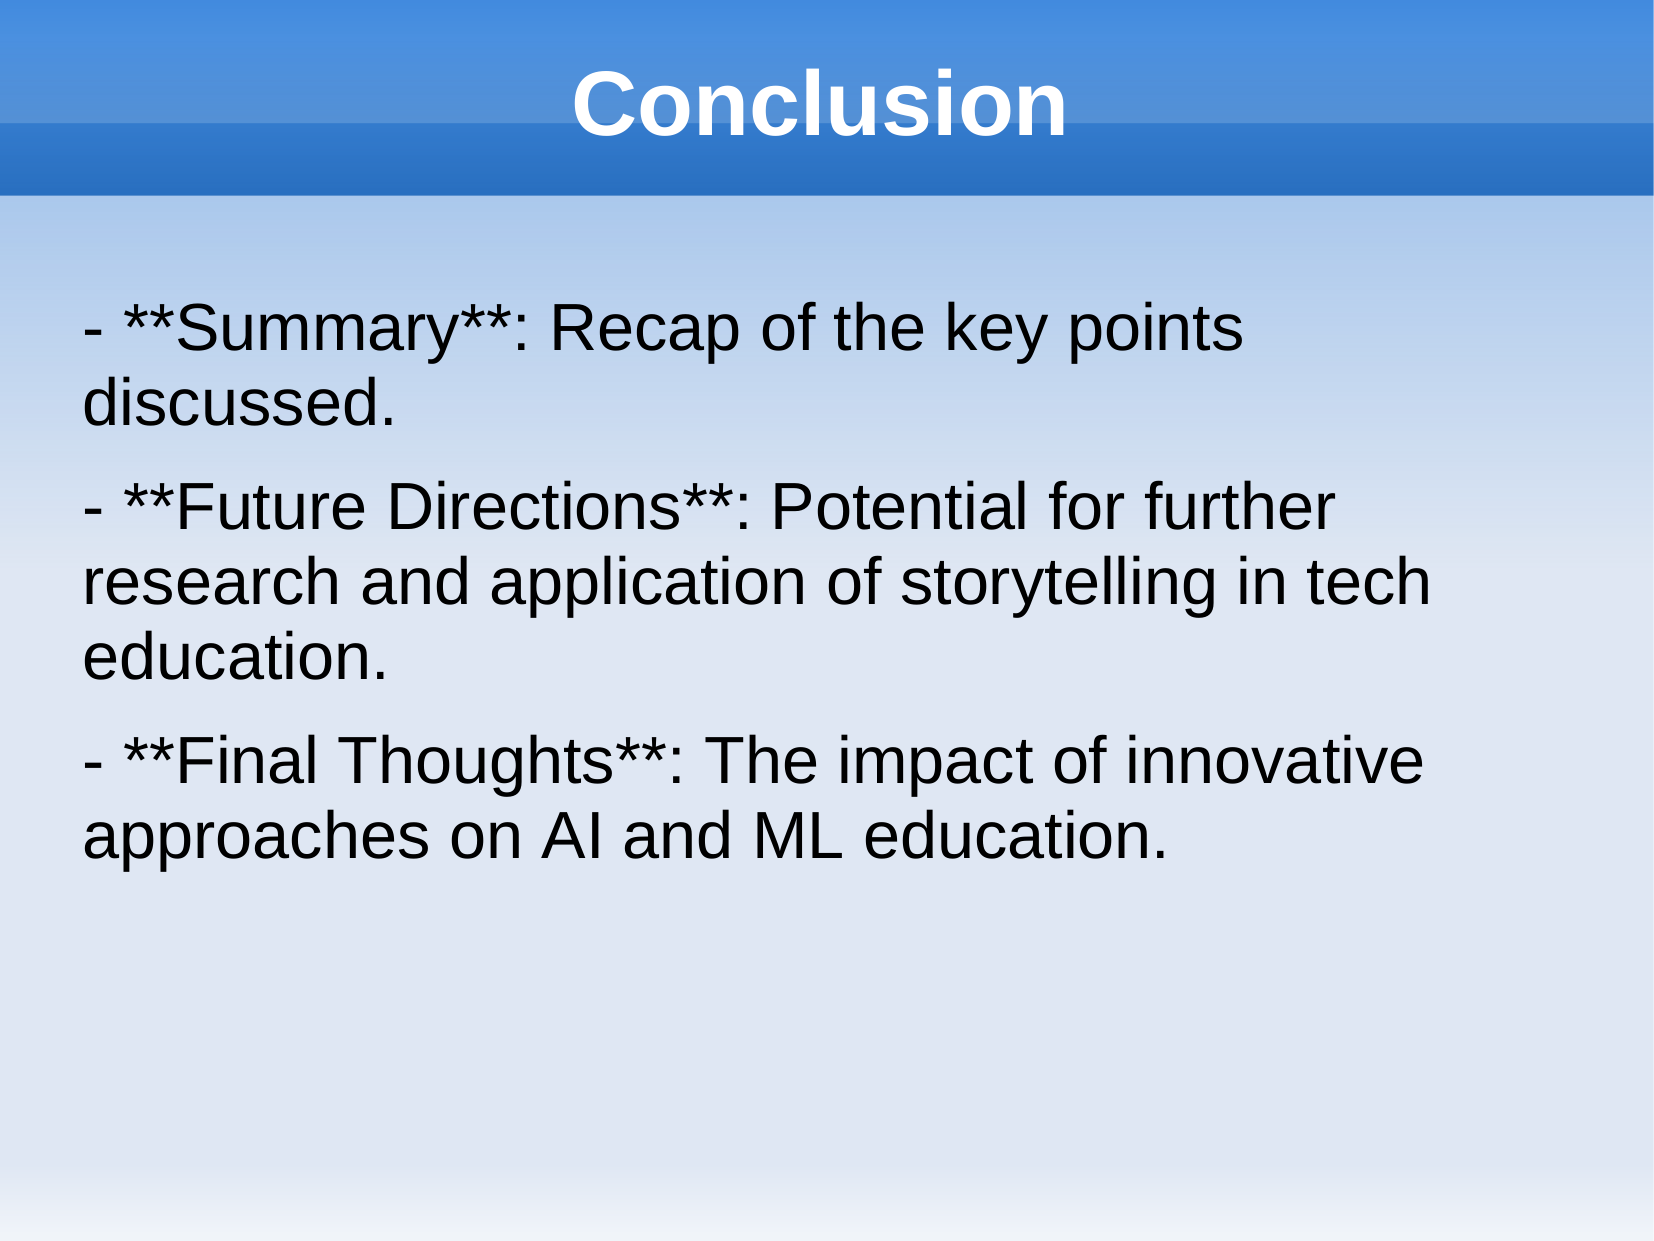

# Conclusion
- **Summary**: Recap of the key points discussed.
- **Future Directions**: Potential for further research and application of storytelling in tech education.
- **Final Thoughts**: The impact of innovative approaches on AI and ML education.